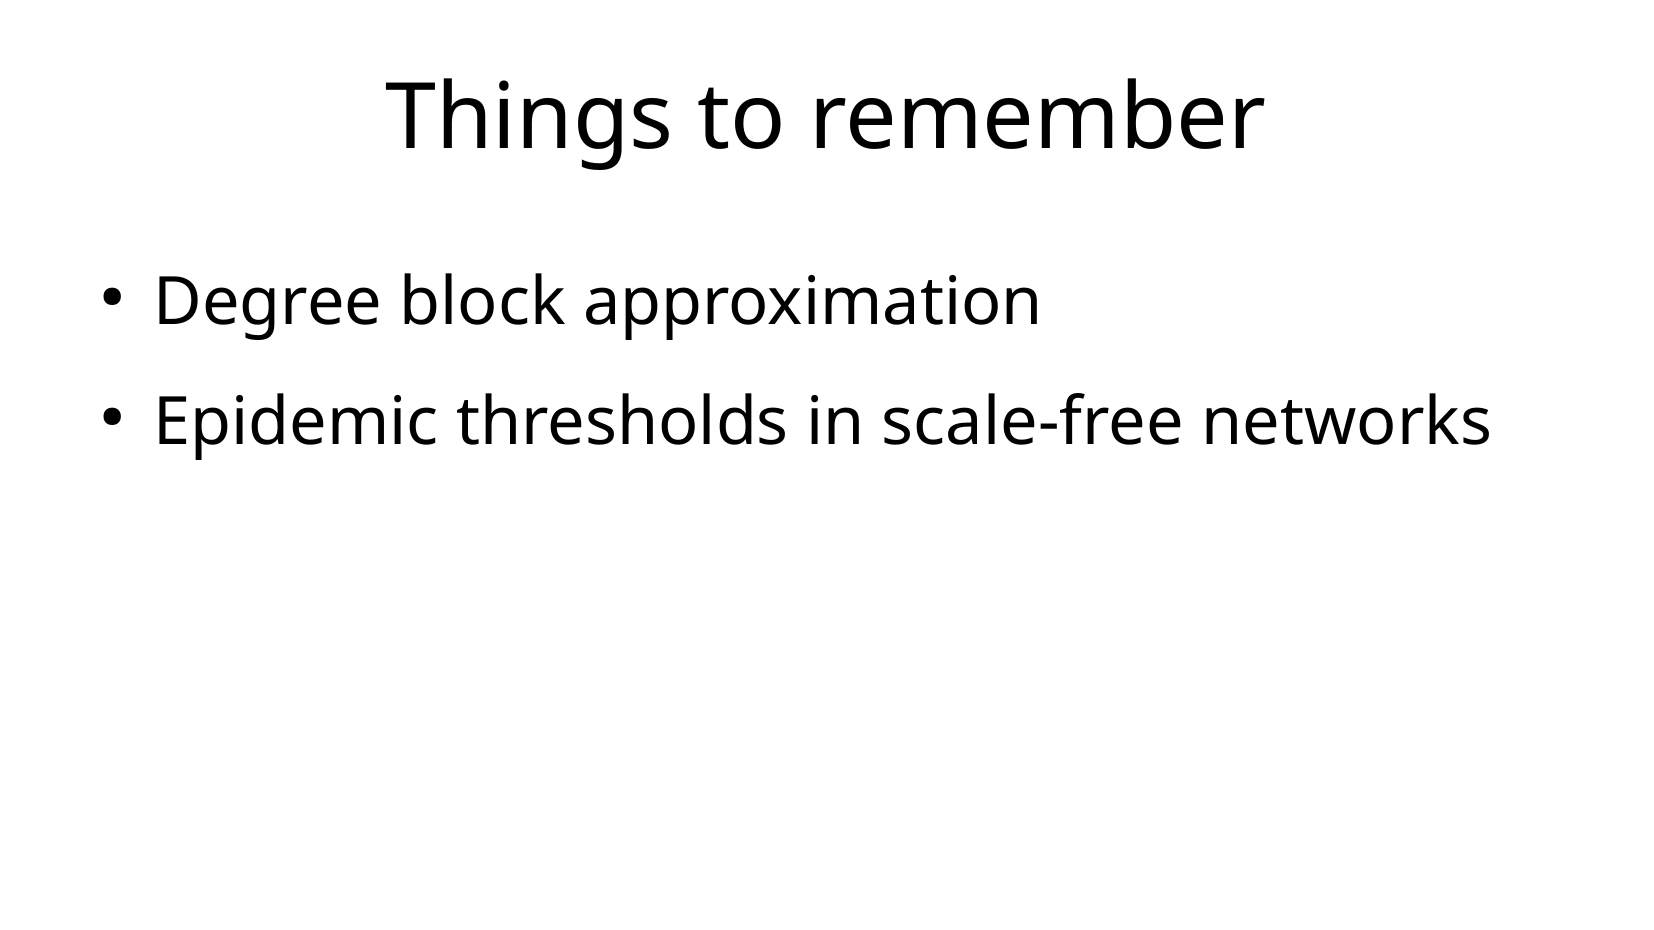

# Things to remember
Degree block approximation
Epidemic thresholds in scale-free networks